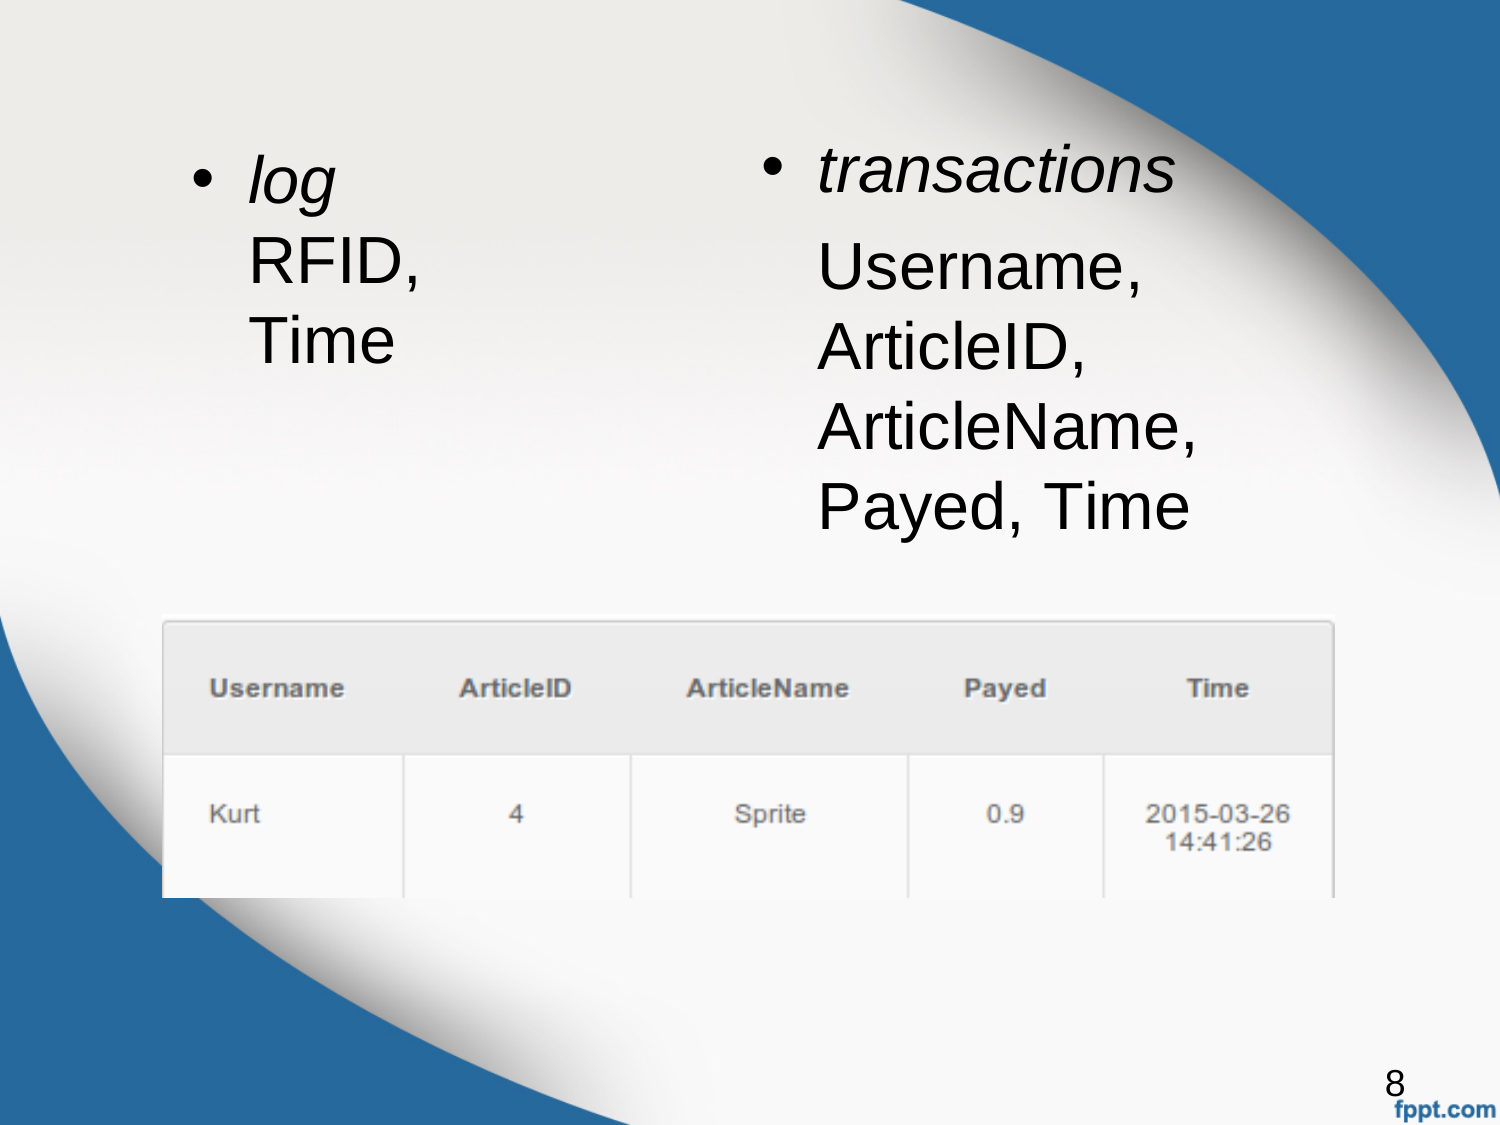

# transactions
Username, ArticleID, ArticleName, Payed, Time
log
RFID,
Time